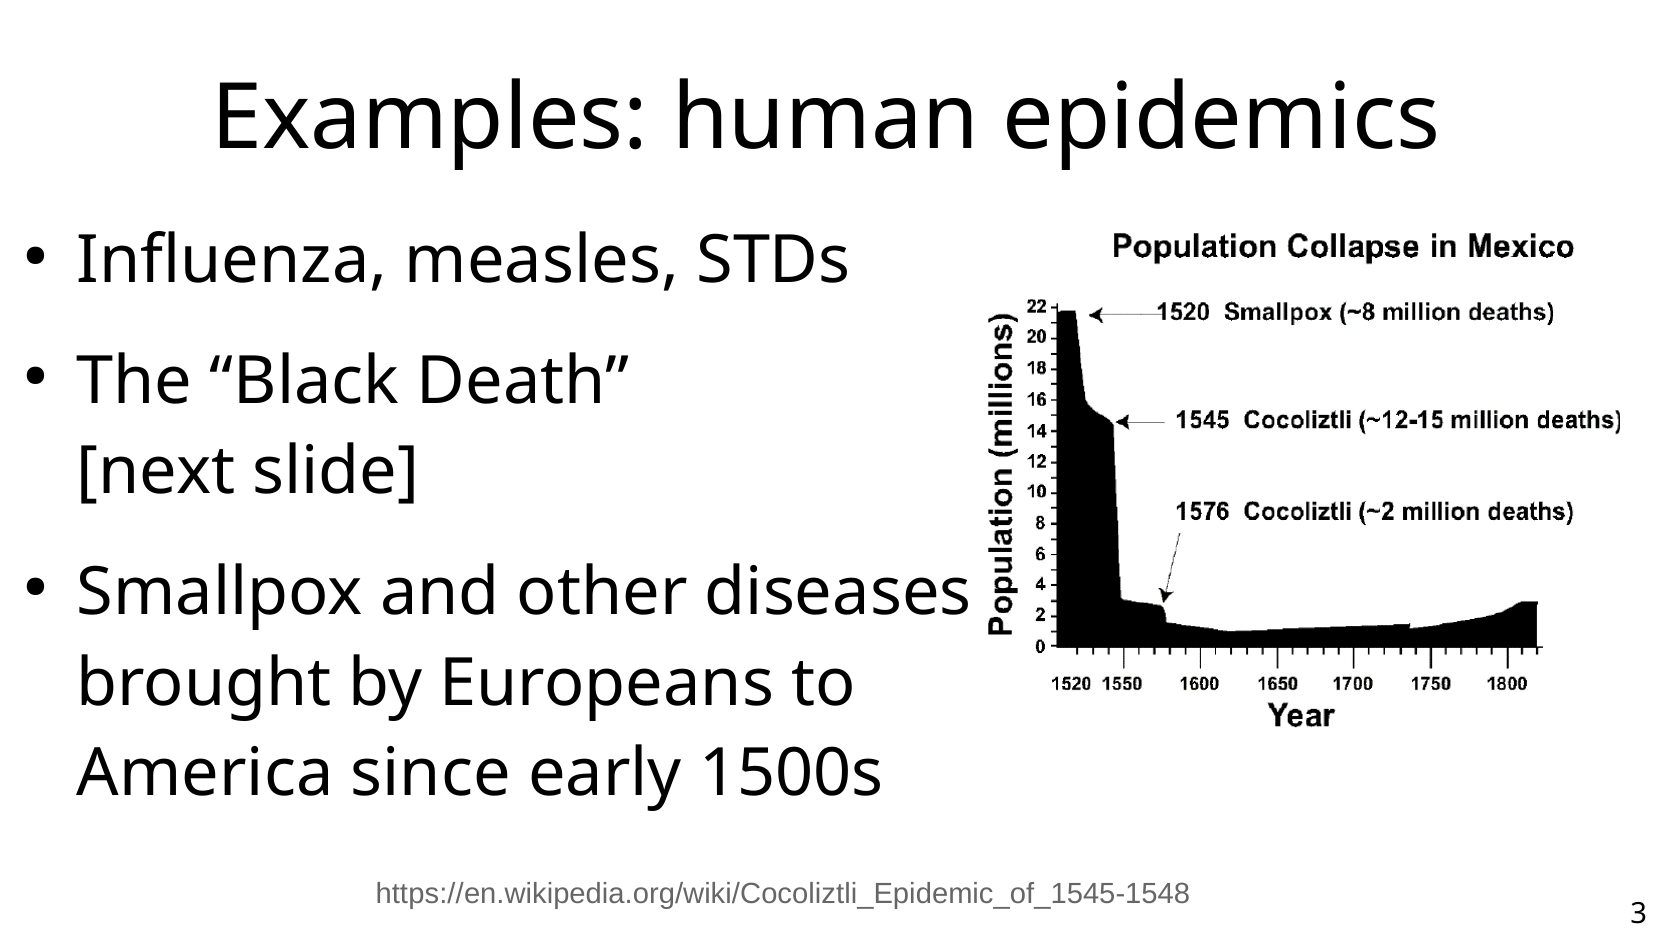

# Examples: human epidemics
Influenza, measles, STDs
The “Black Death”
[next slide]
Smallpox and other diseases brought by Europeans to America since early 1500s
https://en.wikipedia.org/wiki/Cocoliztli_Epidemic_of_1545-1548
3